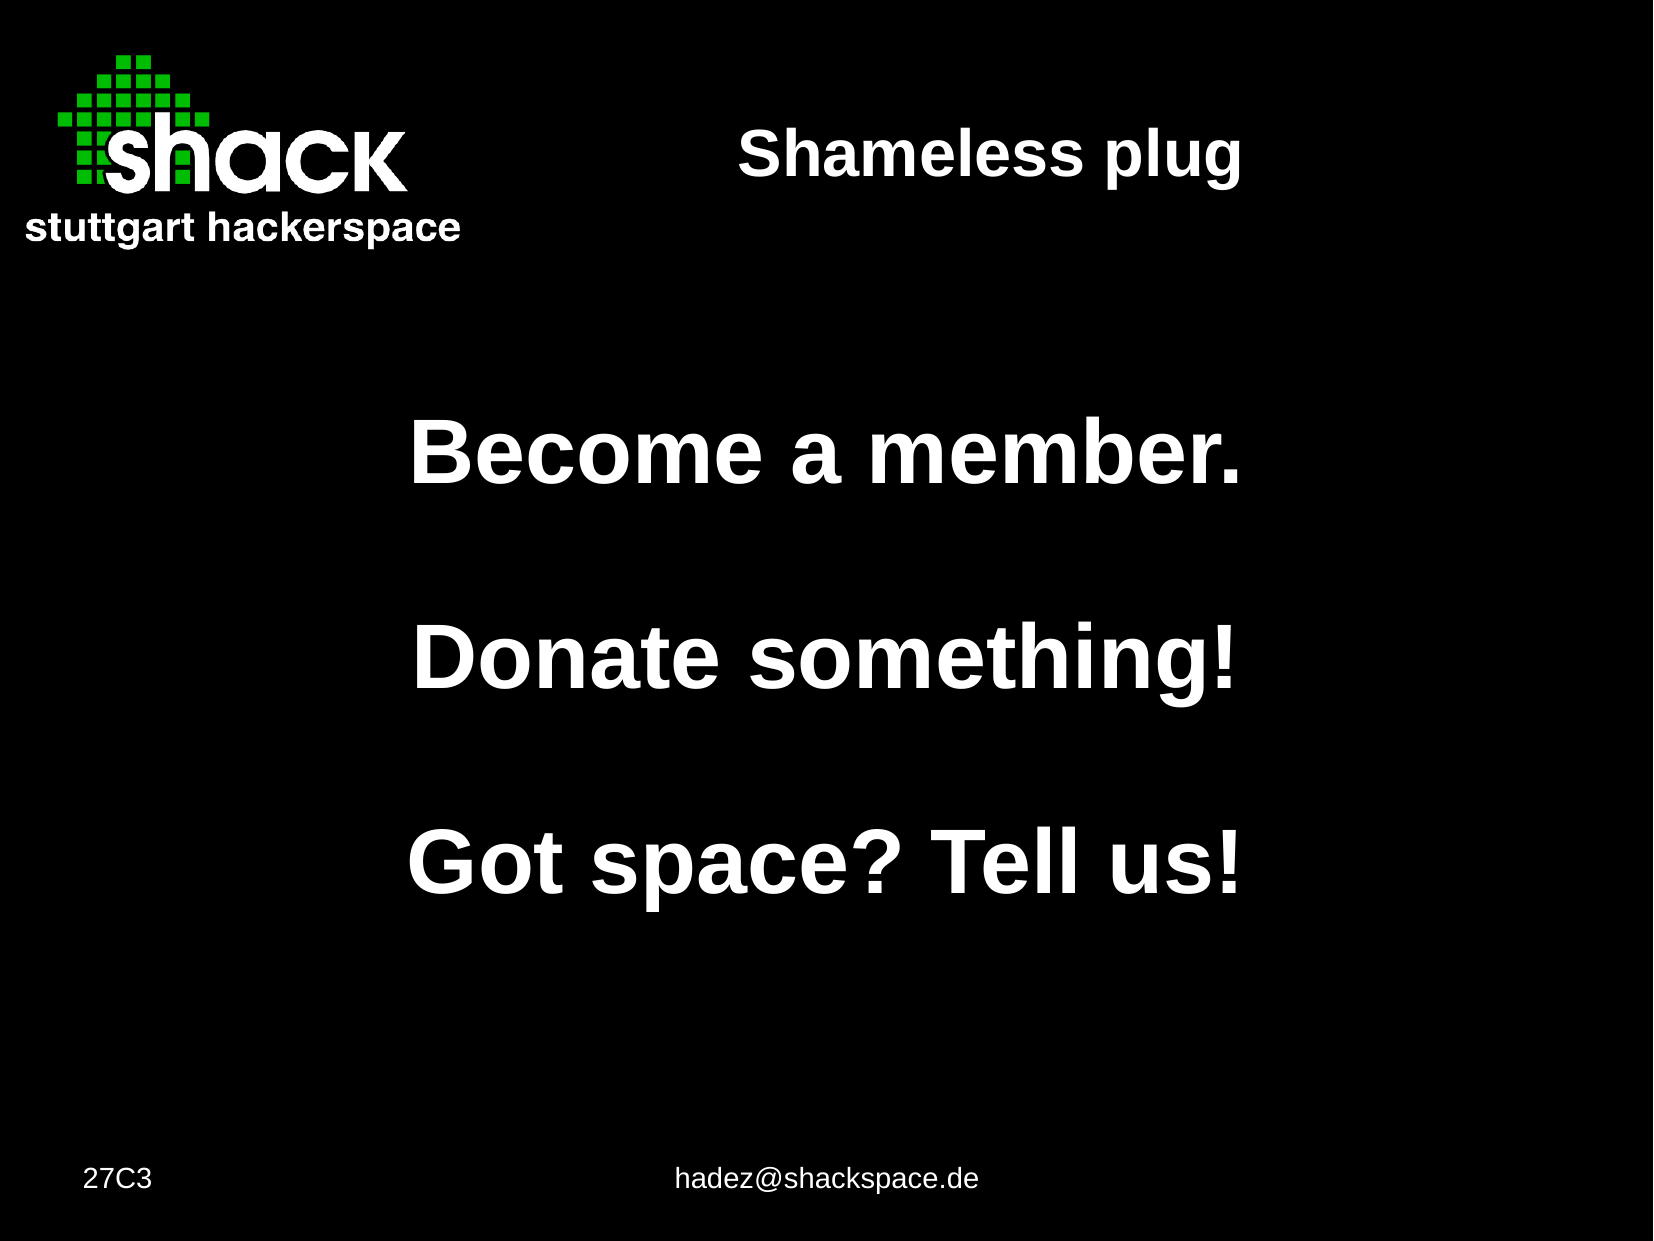

# Shameless plug
Become a member.
Donate something!
Got space? Tell us!